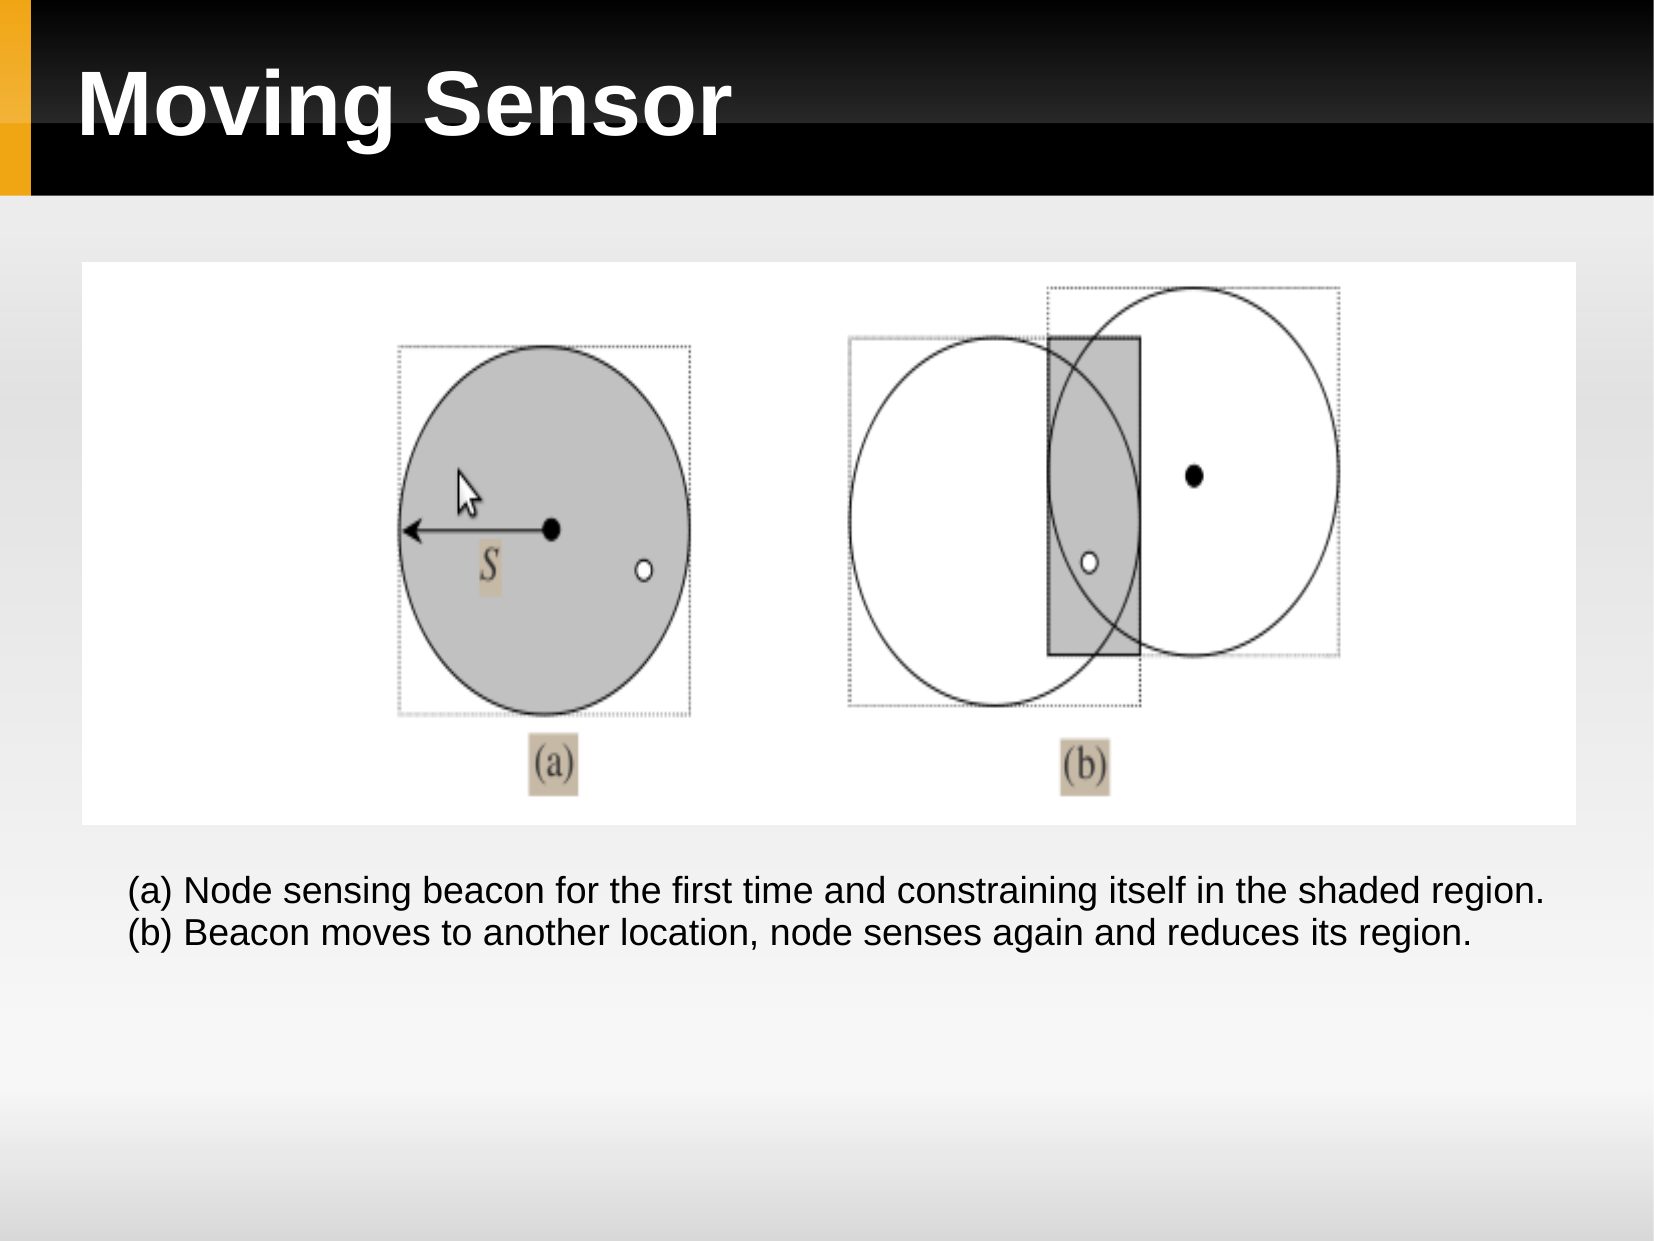

# Moving Sensor
(a) Node sensing beacon for the first time and constraining itself in the shaded region.
(b) Beacon moves to another location, node senses again and reduces its region.